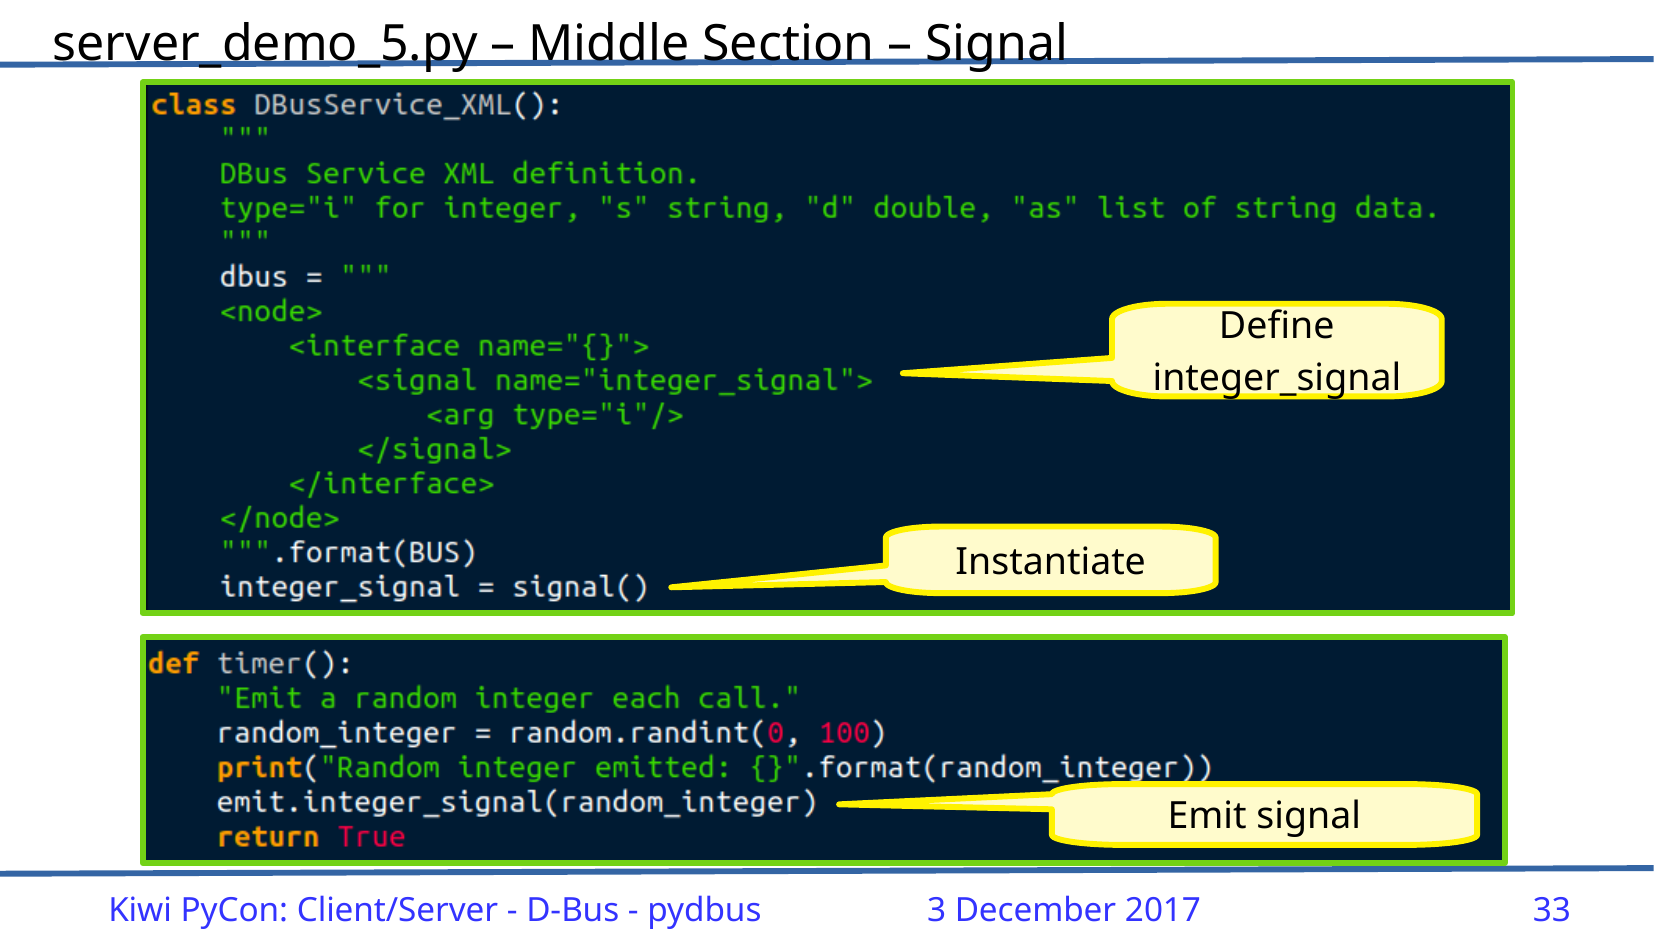

server_demo_5.py – Middle Section – Signal
Define integer_signal
Instantiate
Emit signal
Kiwi PyCon: Client/Server - D-Bus - pydbus
3 December 2017
33